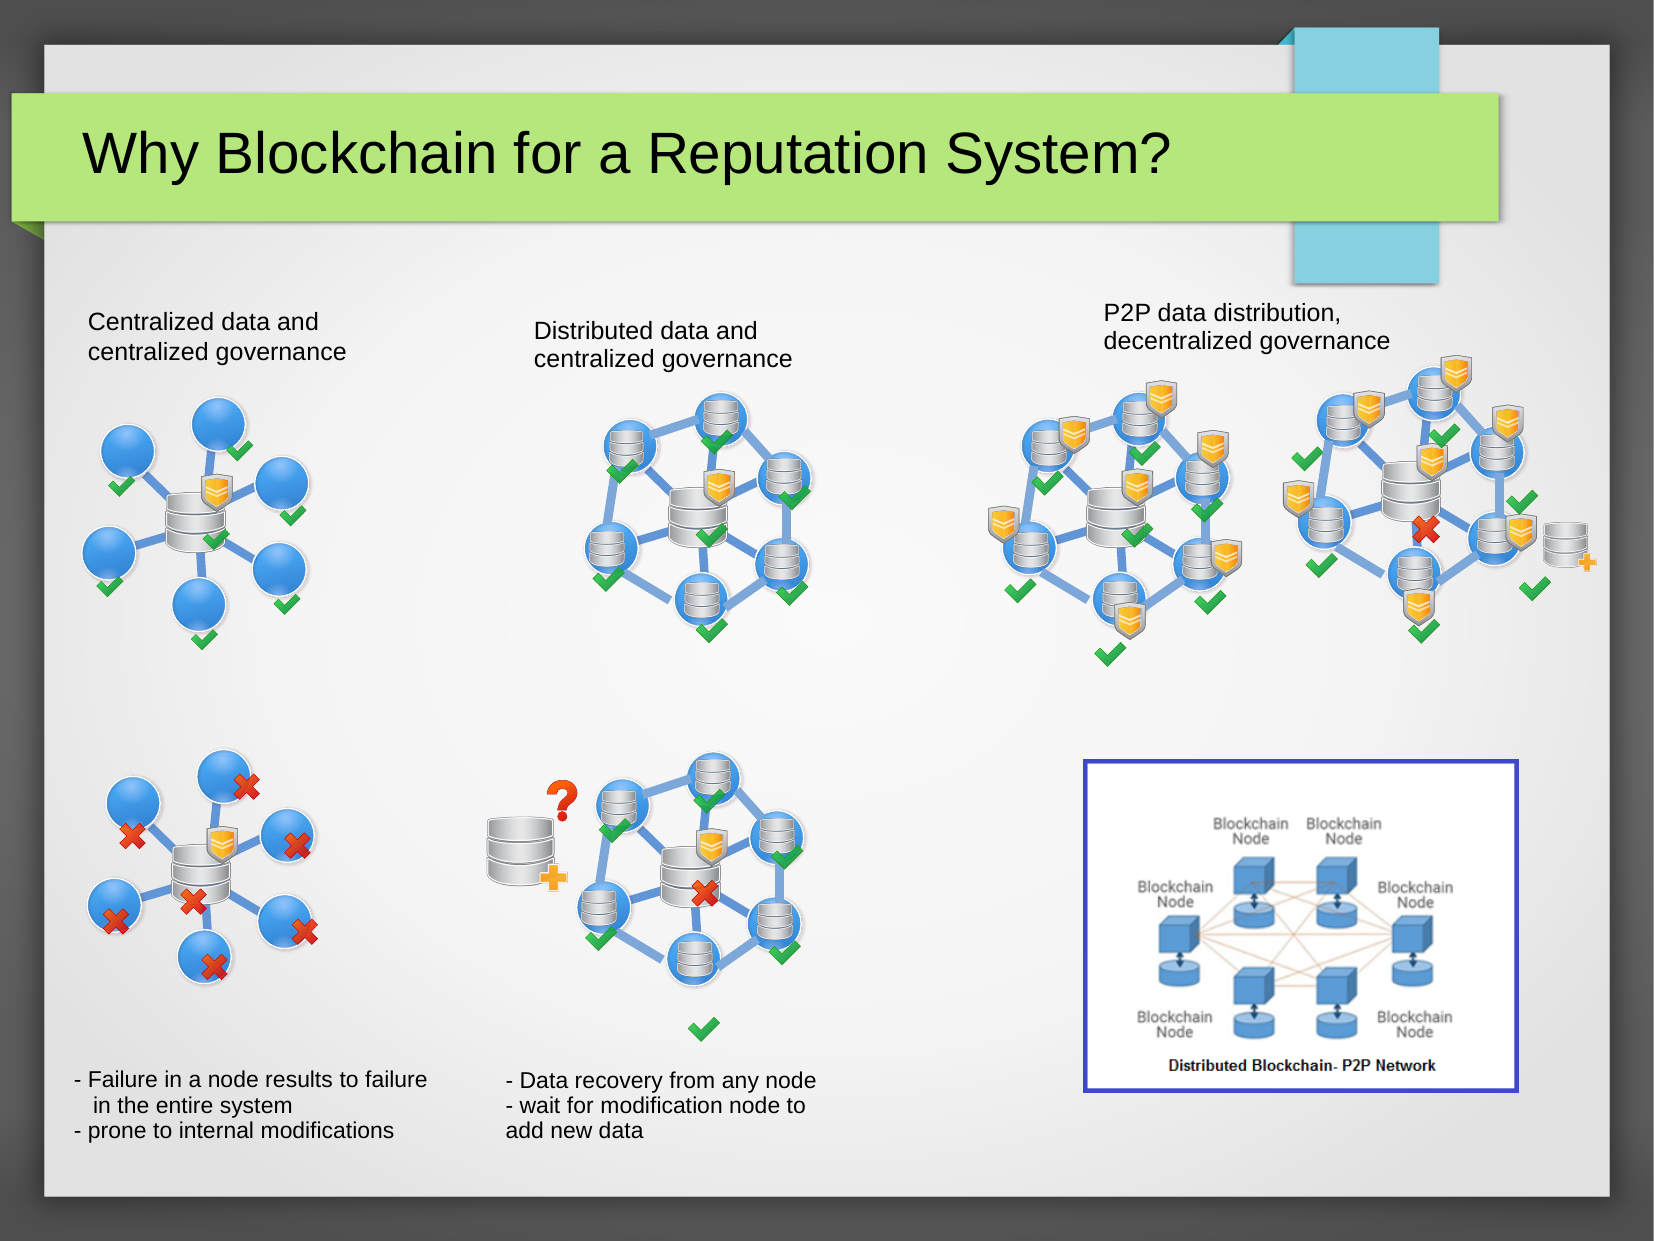

# Why Blockchain for a Reputation System?
P2P data distribution, decentralized governance
Centralized data and centralized governance
Distributed data and centralized governance
- Failure in a node results to failure in the entire system
- prone to internal modifications
- Data recovery from any node
- wait for modification node to add new data